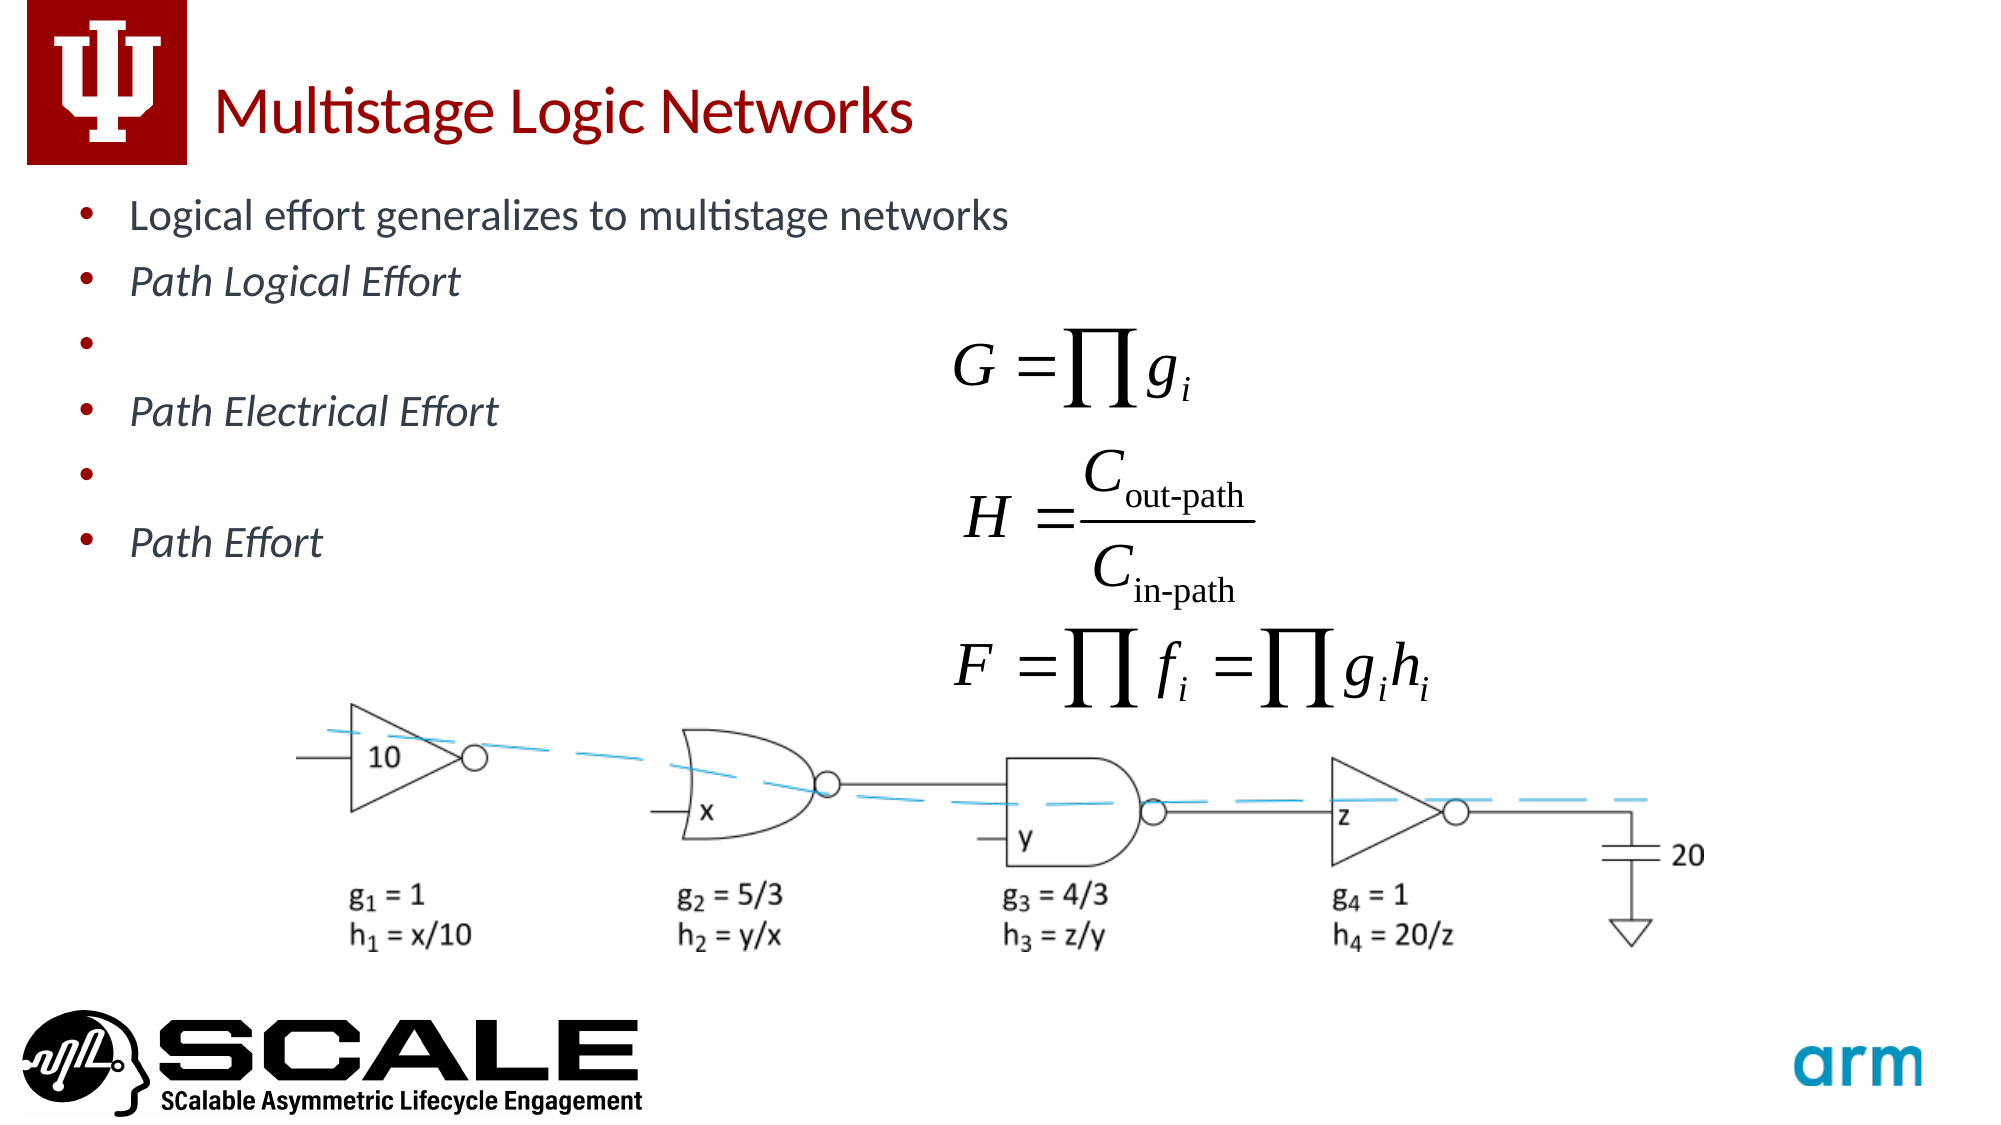

Multistage Logic Networks
# Logical effort generalizes to multistage networks
Path Logical Effort
Path Electrical Effort
Path Effort